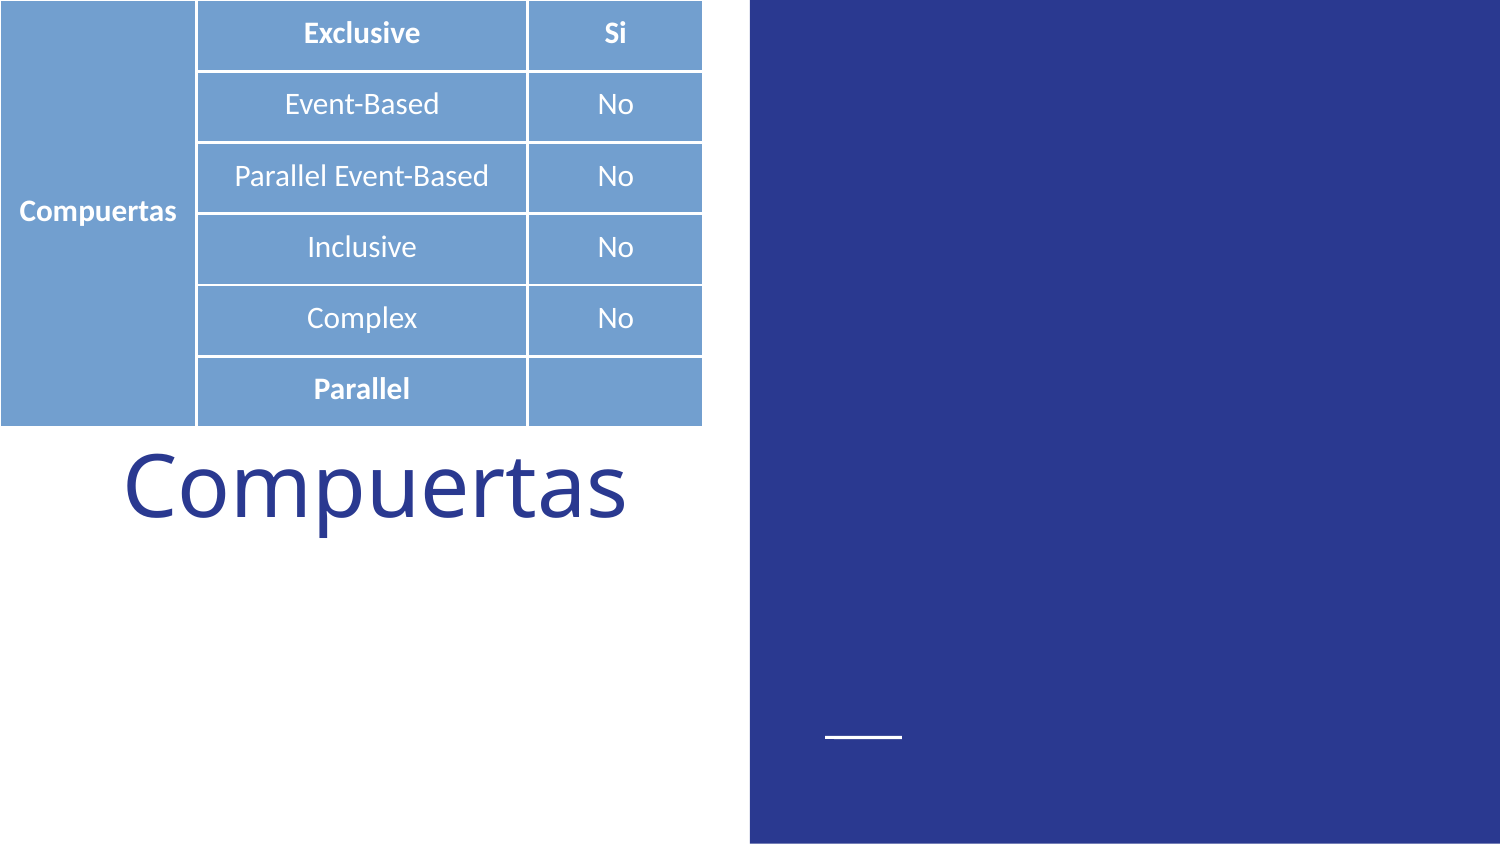

| Compuertas | Exclusive | Si |
| --- | --- | --- |
| | Event-Based | No |
| | Parallel Event-Based | No |
| | Inclusive | No |
| | Complex | No |
| | Parallel | |
# Alcance: Compuertas